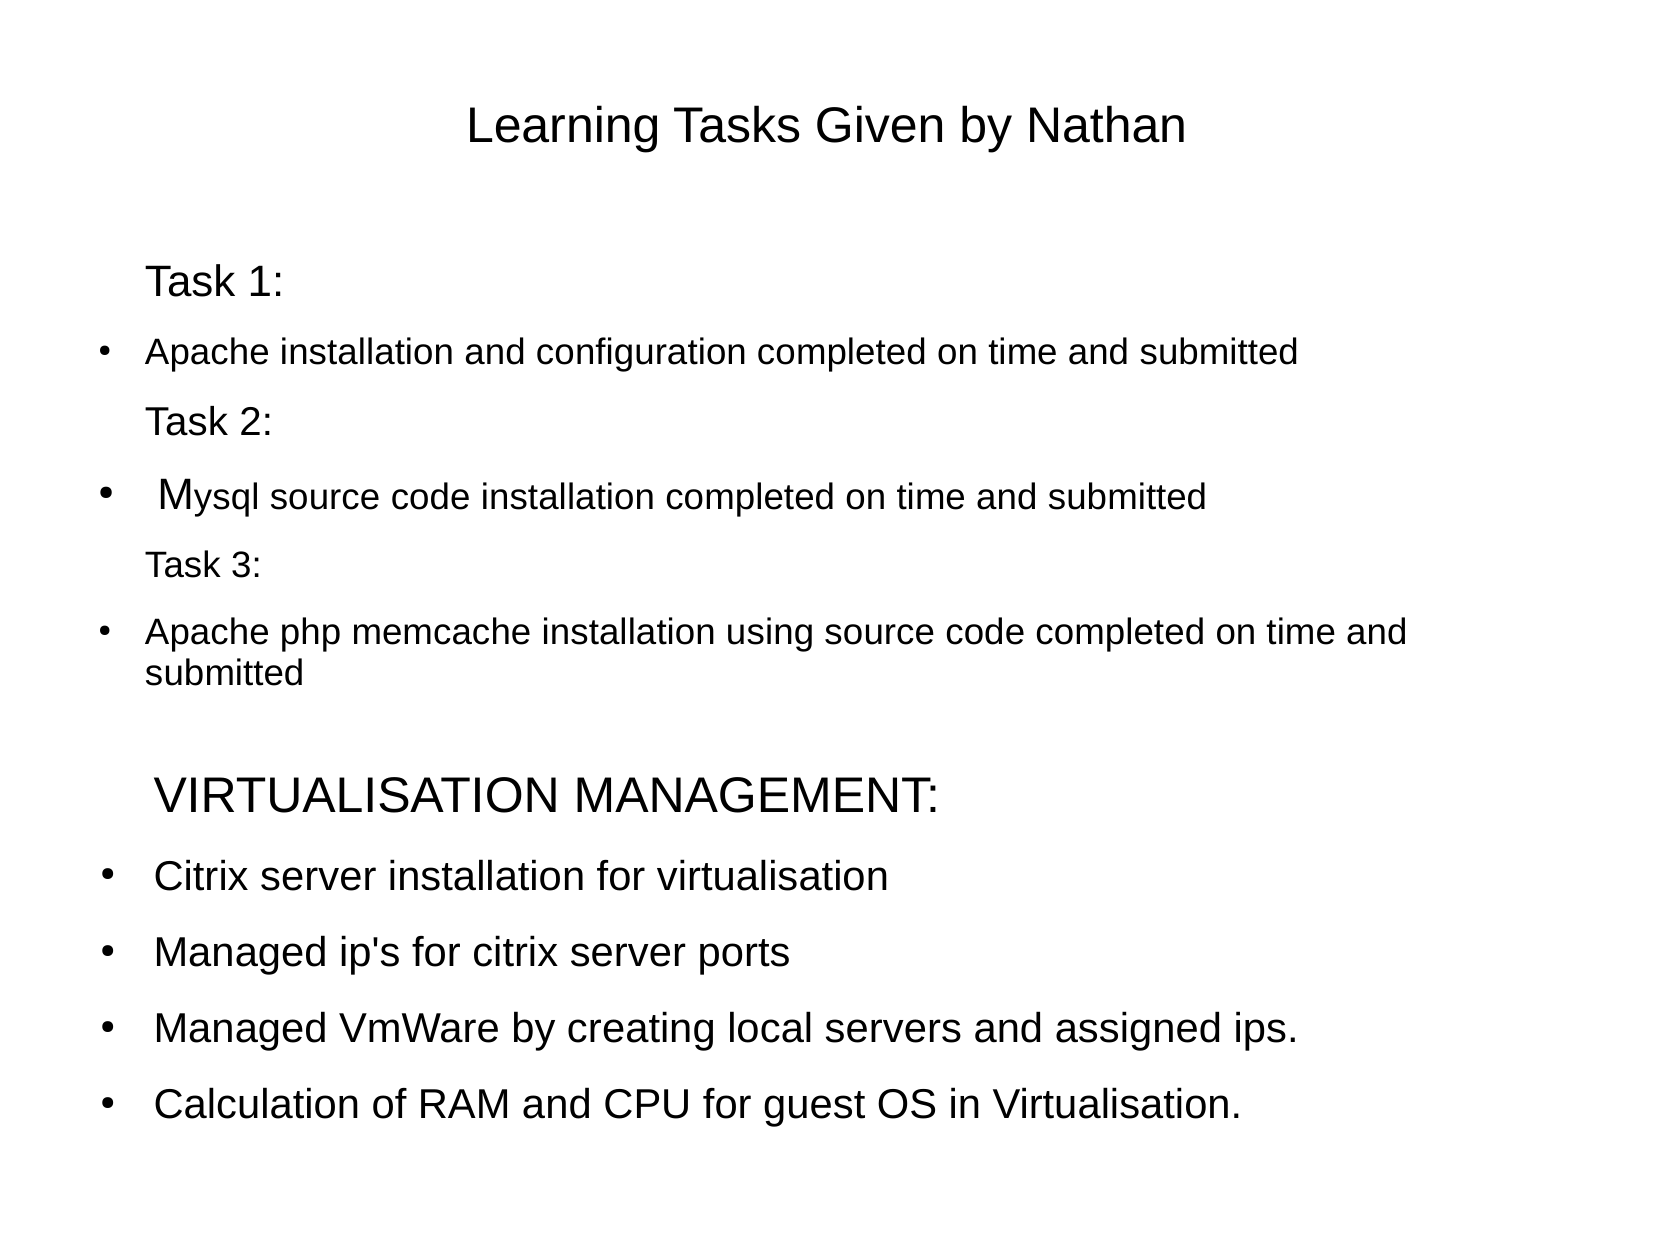

# Learning Tasks Given by Nathan
Task 1:
Apache installation and configuration completed on time and submitted
Task 2:
 Mysql source code installation completed on time and submitted
Task 3:
Apache php memcache installation using source code completed on time and submitted
VIRTUALISATION MANAGEMENT:
Citrix server installation for virtualisation
Managed ip's for citrix server ports
Managed VmWare by creating local servers and assigned ips.
Calculation of RAM and CPU for guest OS in Virtualisation.